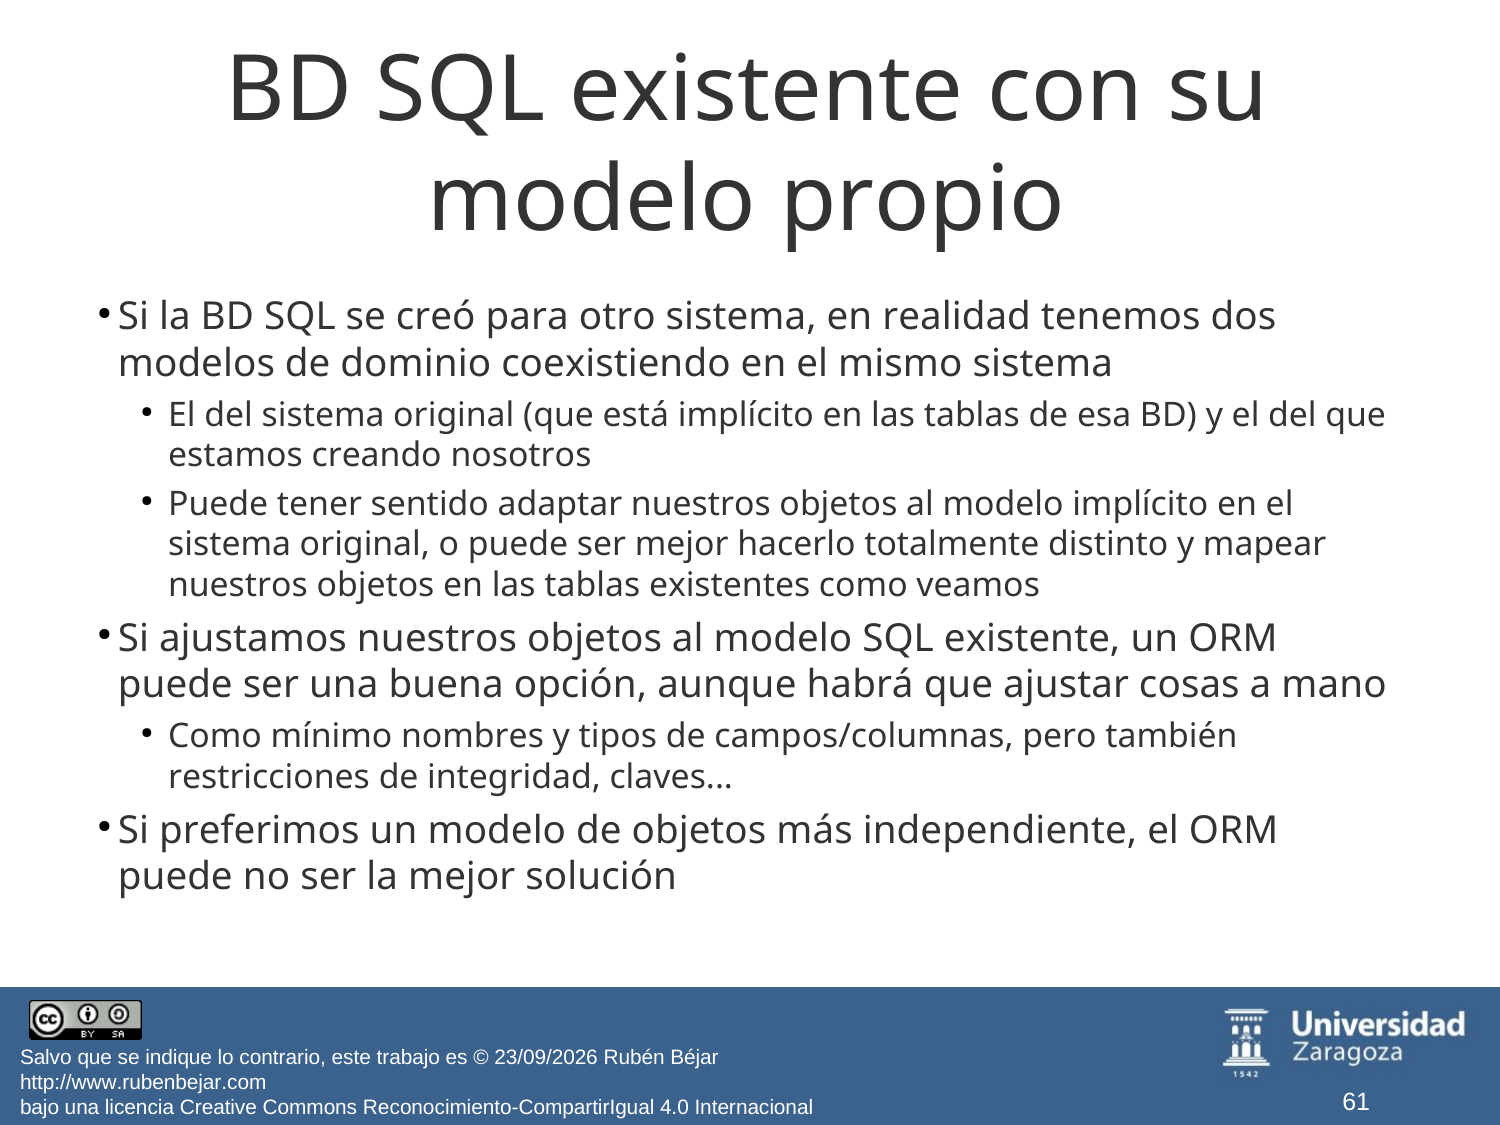

# BD SQL existente con su modelo propio
Si la BD SQL se creó para otro sistema, en realidad tenemos dos modelos de dominio coexistiendo en el mismo sistema
El del sistema original (que está implícito en las tablas de esa BD) y el del que estamos creando nosotros
Puede tener sentido adaptar nuestros objetos al modelo implícito en el sistema original, o puede ser mejor hacerlo totalmente distinto y mapear nuestros objetos en las tablas existentes como veamos
Si ajustamos nuestros objetos al modelo SQL existente, un ORM puede ser una buena opción, aunque habrá que ajustar cosas a mano
Como mínimo nombres y tipos de campos/columnas, pero también restricciones de integridad, claves...
Si preferimos un modelo de objetos más independiente, el ORM puede no ser la mejor solución